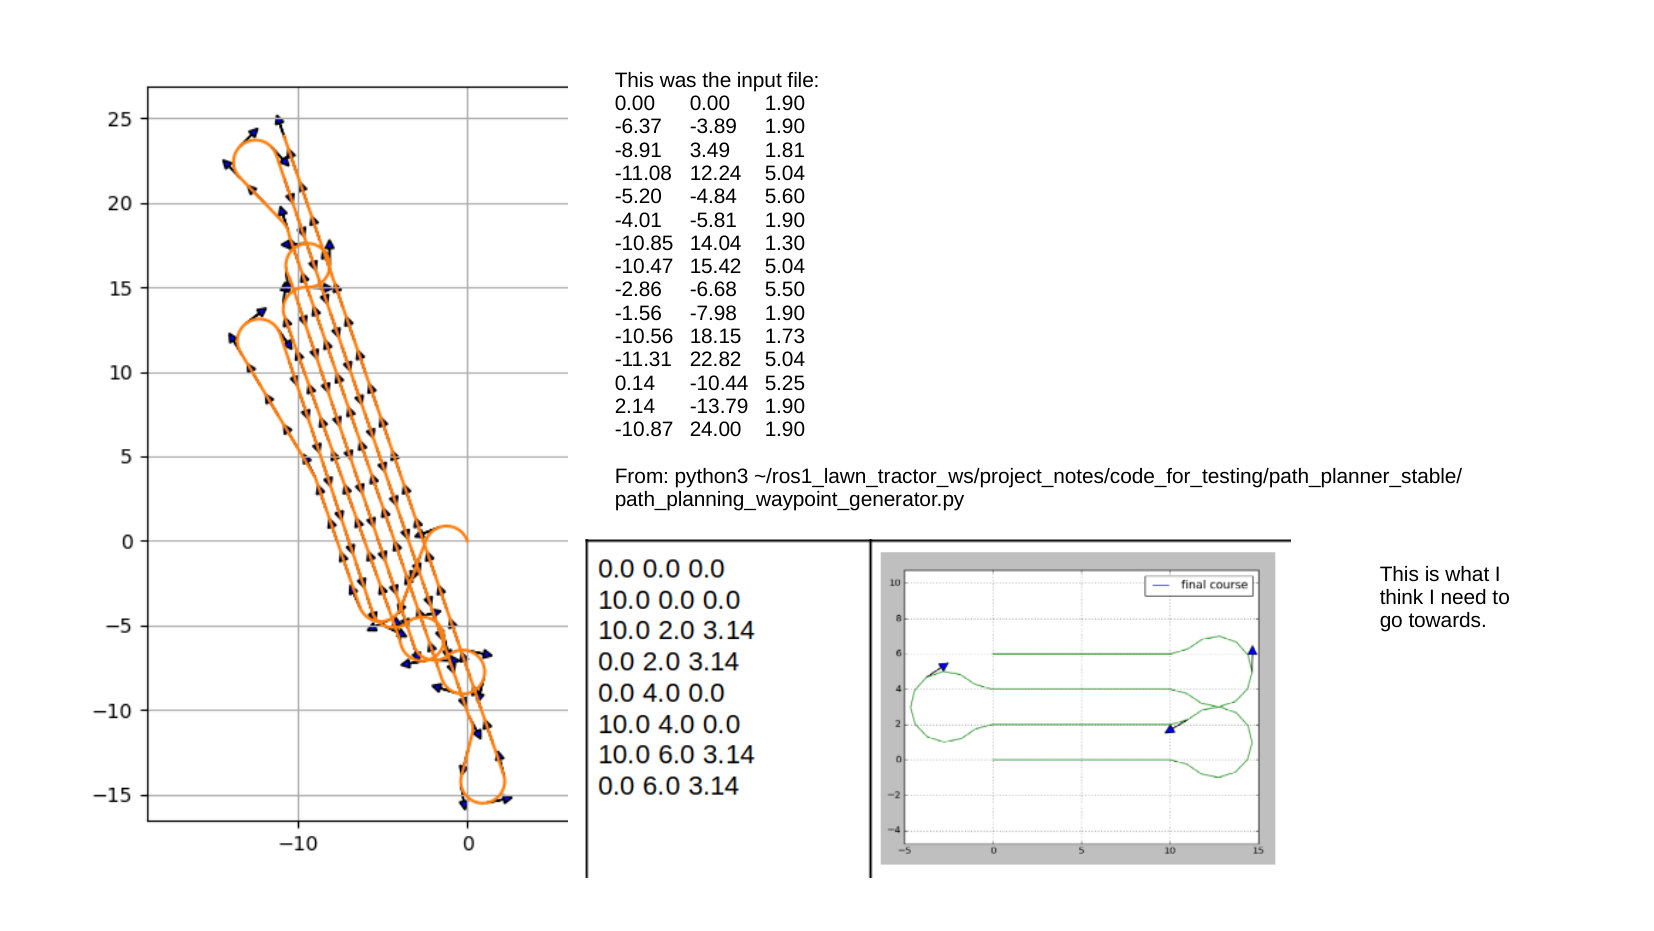

This was the input file:
0.00	0.00	1.90
-6.37	-3.89	1.90
-8.91	3.49	1.81
-11.08	12.24	5.04
-5.20	-4.84	5.60
-4.01	-5.81	1.90
-10.85	14.04	1.30
-10.47	15.42	5.04
-2.86	-6.68	5.50
-1.56	-7.98	1.90
-10.56	18.15	1.73
-11.31	22.82	5.04
0.14	-10.44	5.25
2.14	-13.79	1.90
-10.87	24.00	1.90
From: python3 ~/ros1_lawn_tractor_ws/project_notes/code_for_testing/path_planner_stable/path_planning_waypoint_generator.py
This is what I think I need to go towards.